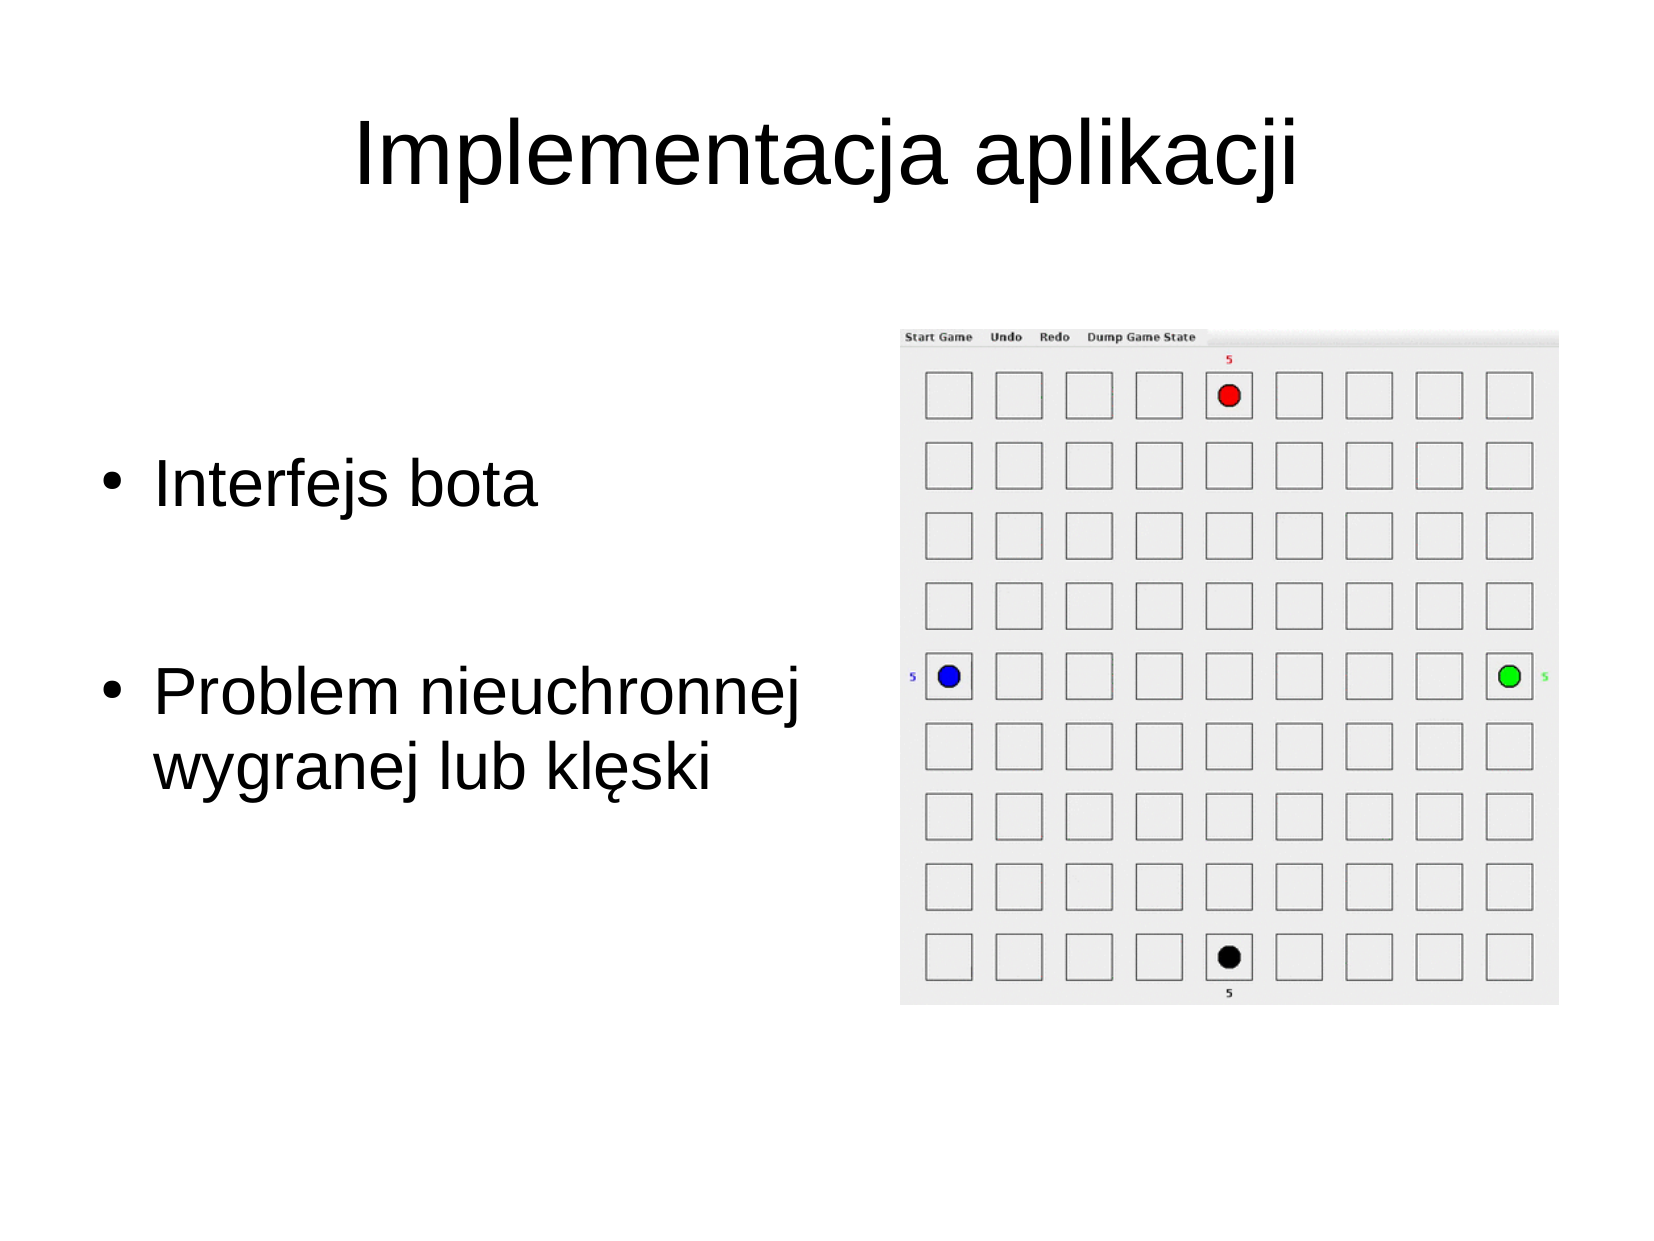

# Implementacja aplikacji
Interfejs bota
Problem nieuchronnej wygranej lub klęski